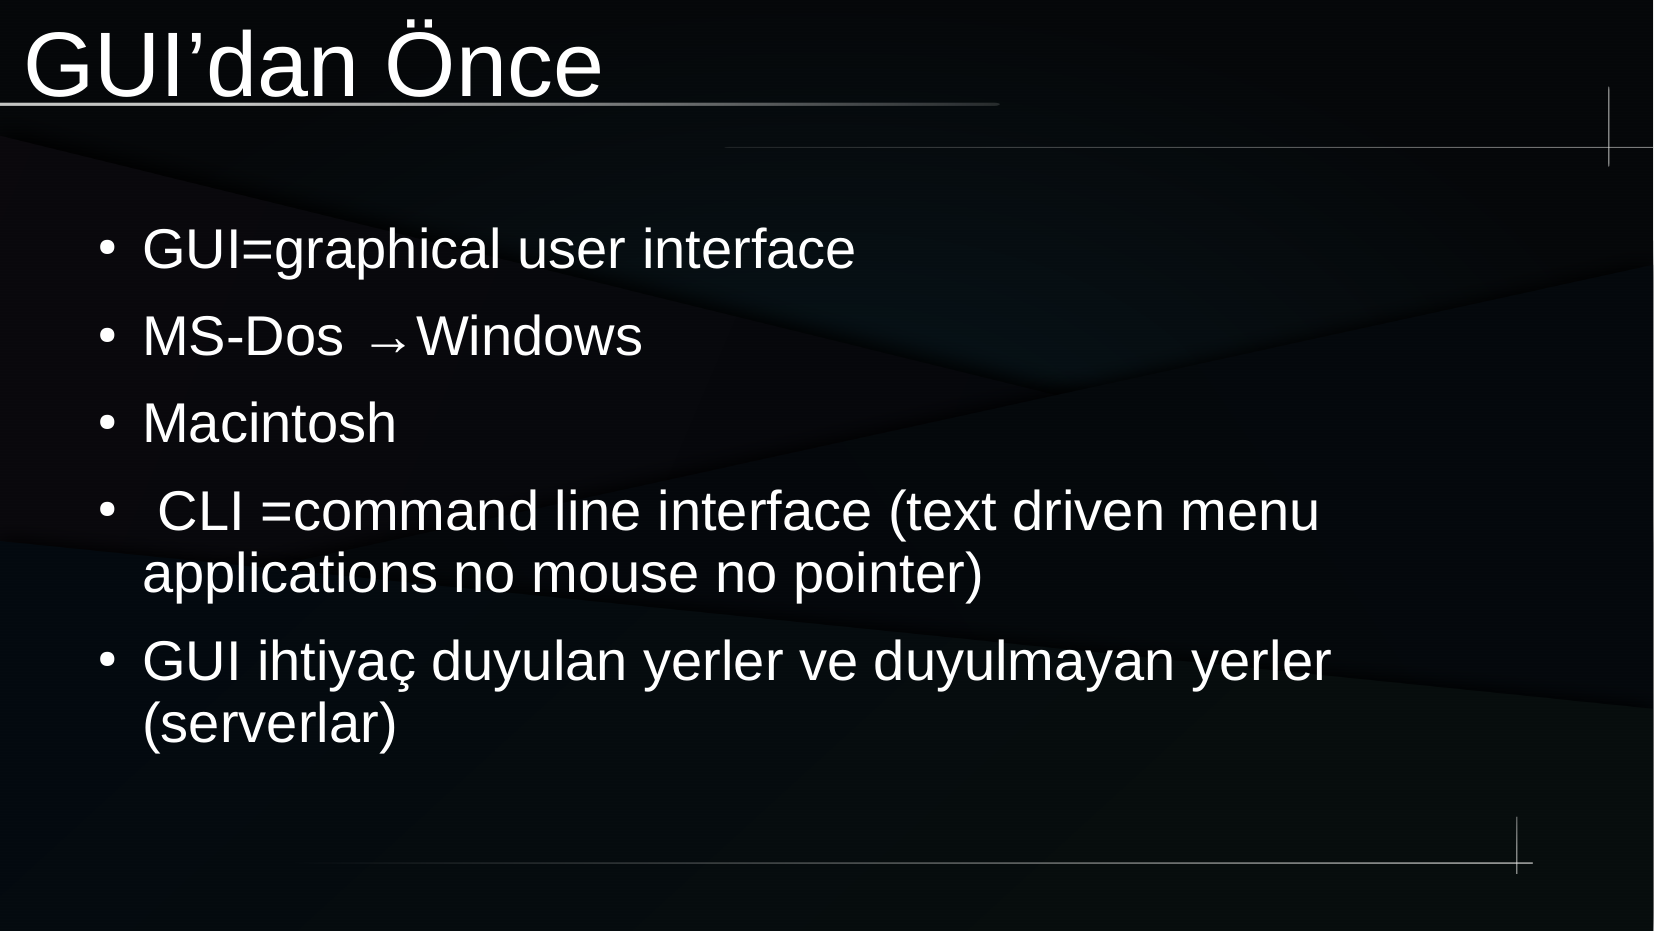

# GUI’dan Önce
GUI=graphical user interface
MS-Dos →Windows
Macintosh
 CLI =command line interface (text driven menu applications no mouse no pointer)
GUI ihtiyaç duyulan yerler ve duyulmayan yerler (serverlar)